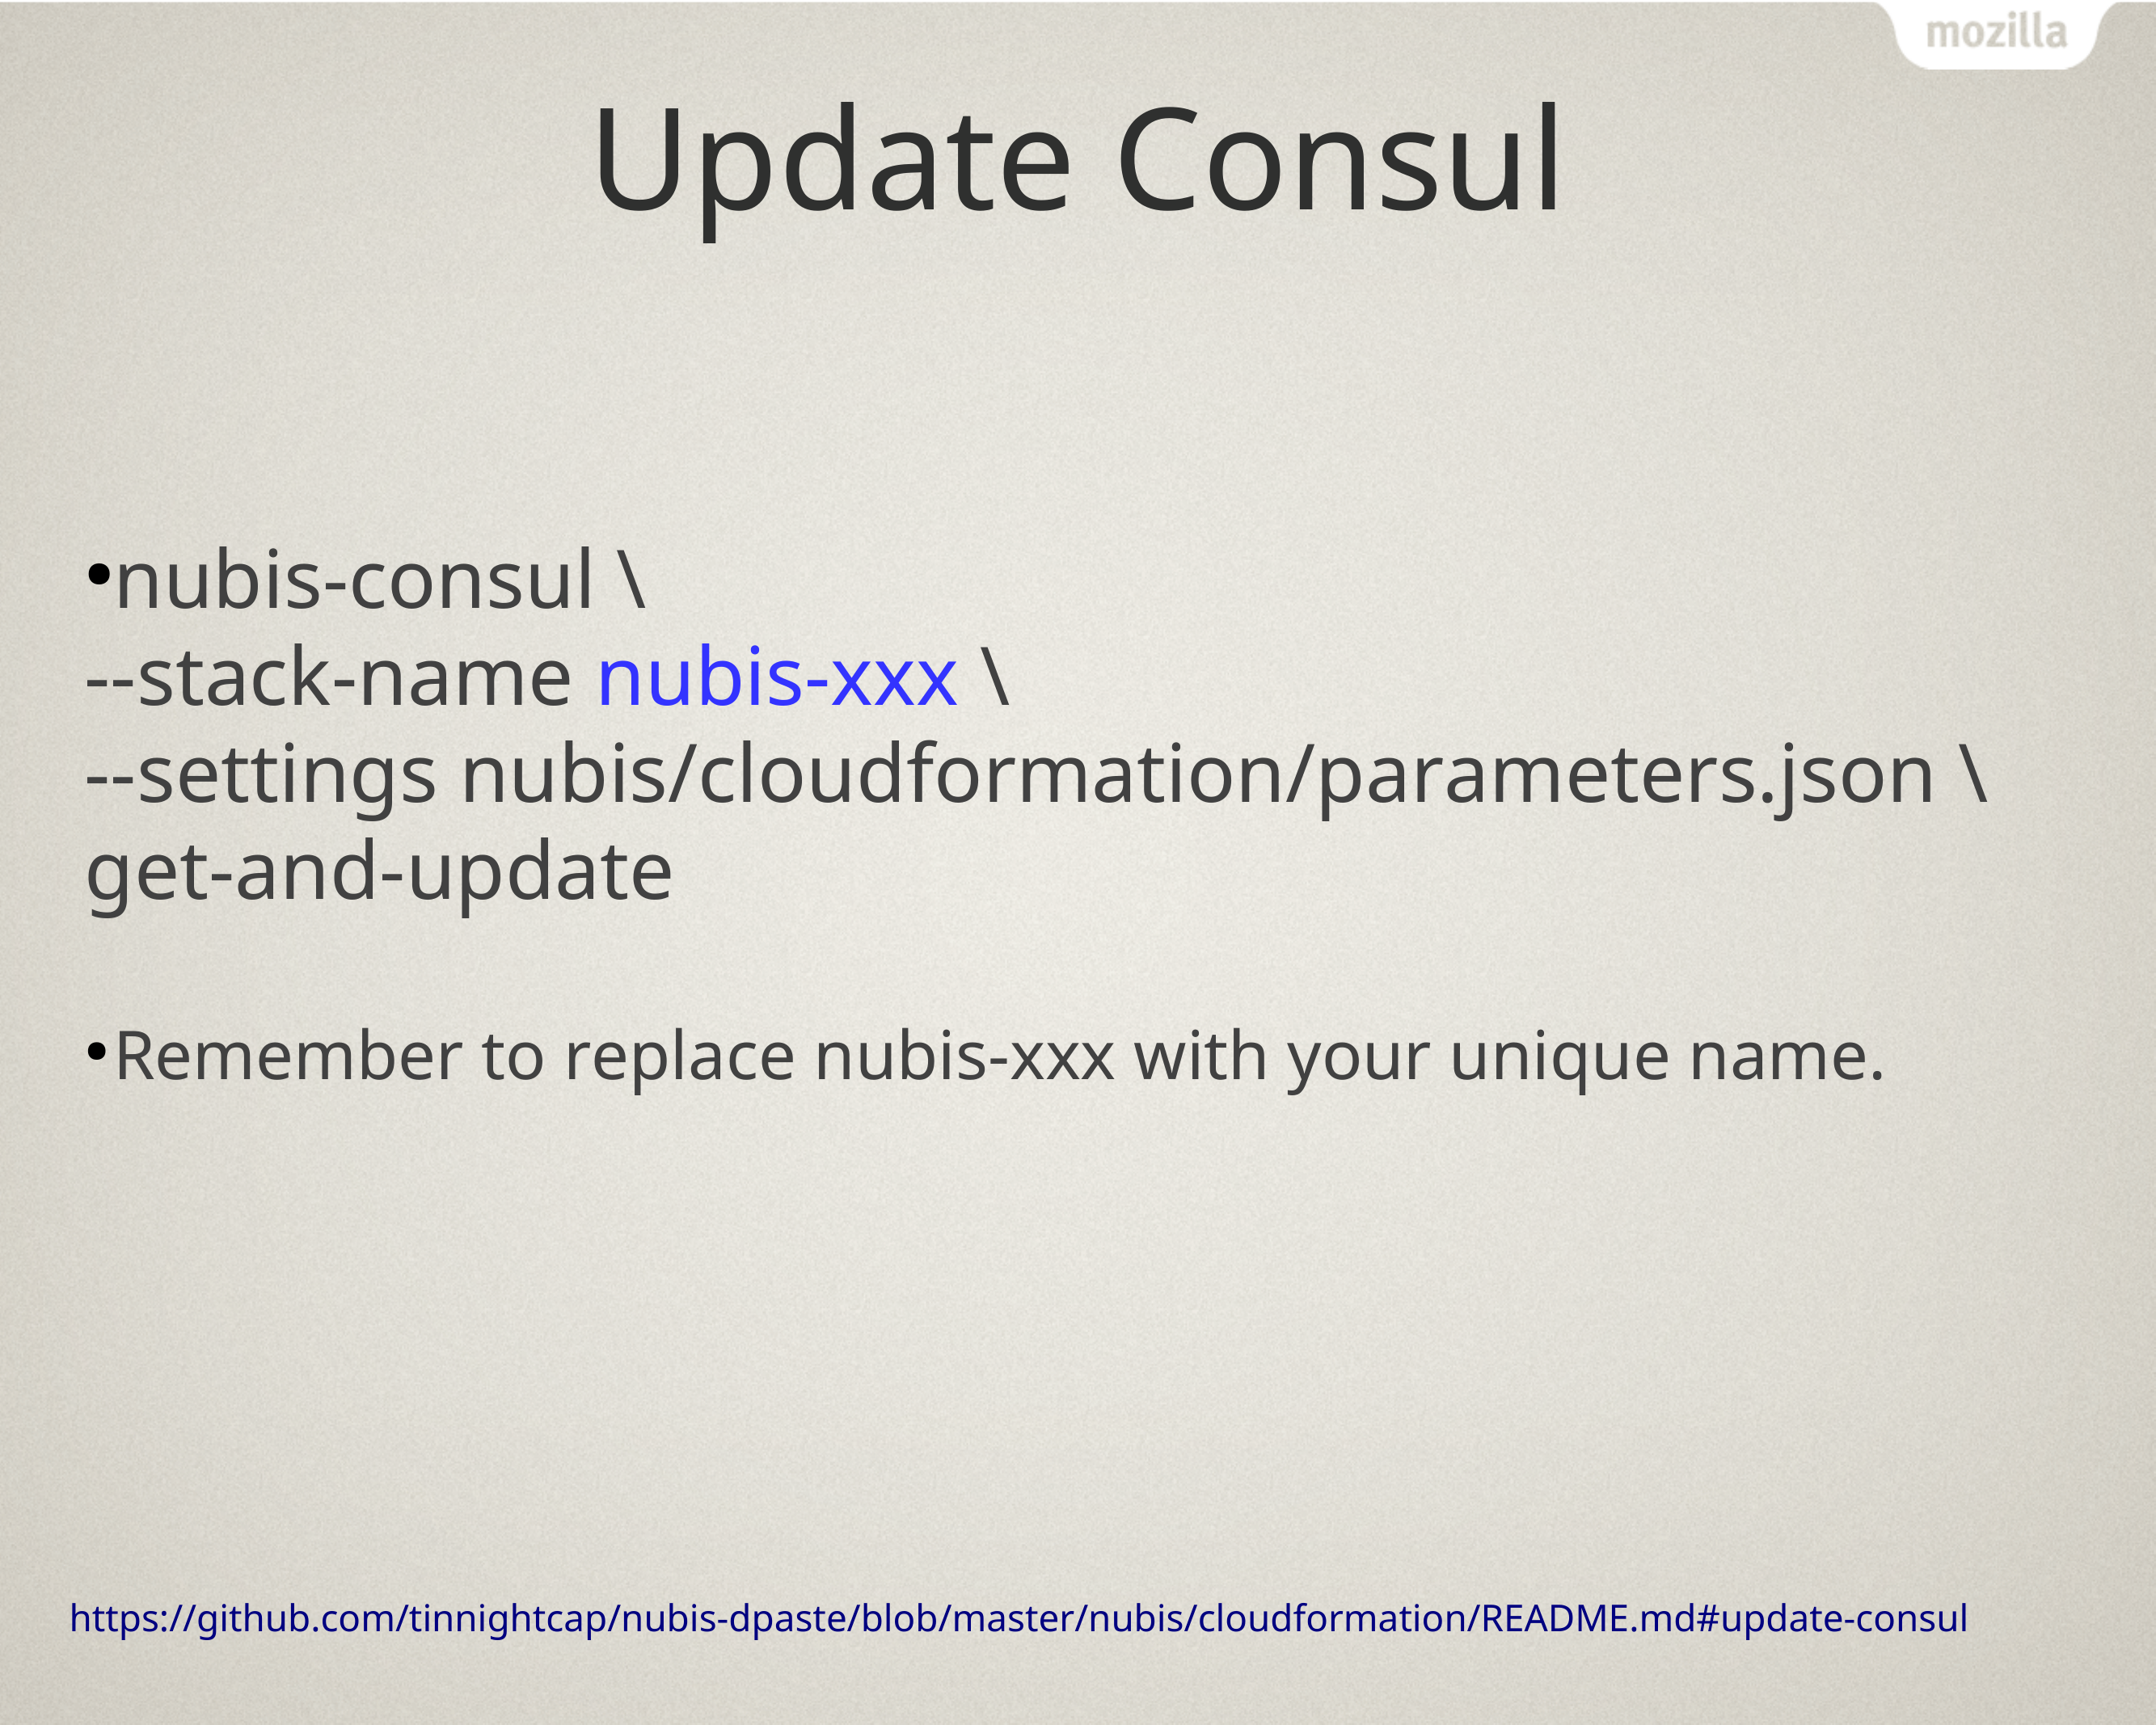

# Update Consul
nubis-consul \
--stack-name nubis-xxx \
--settings nubis/cloudformation/parameters.json \
get-and-update
Remember to replace nubis-xxx with your unique name.
https://github.com/tinnightcap/nubis-dpaste/blob/master/nubis/cloudformation/README.md#update-consul